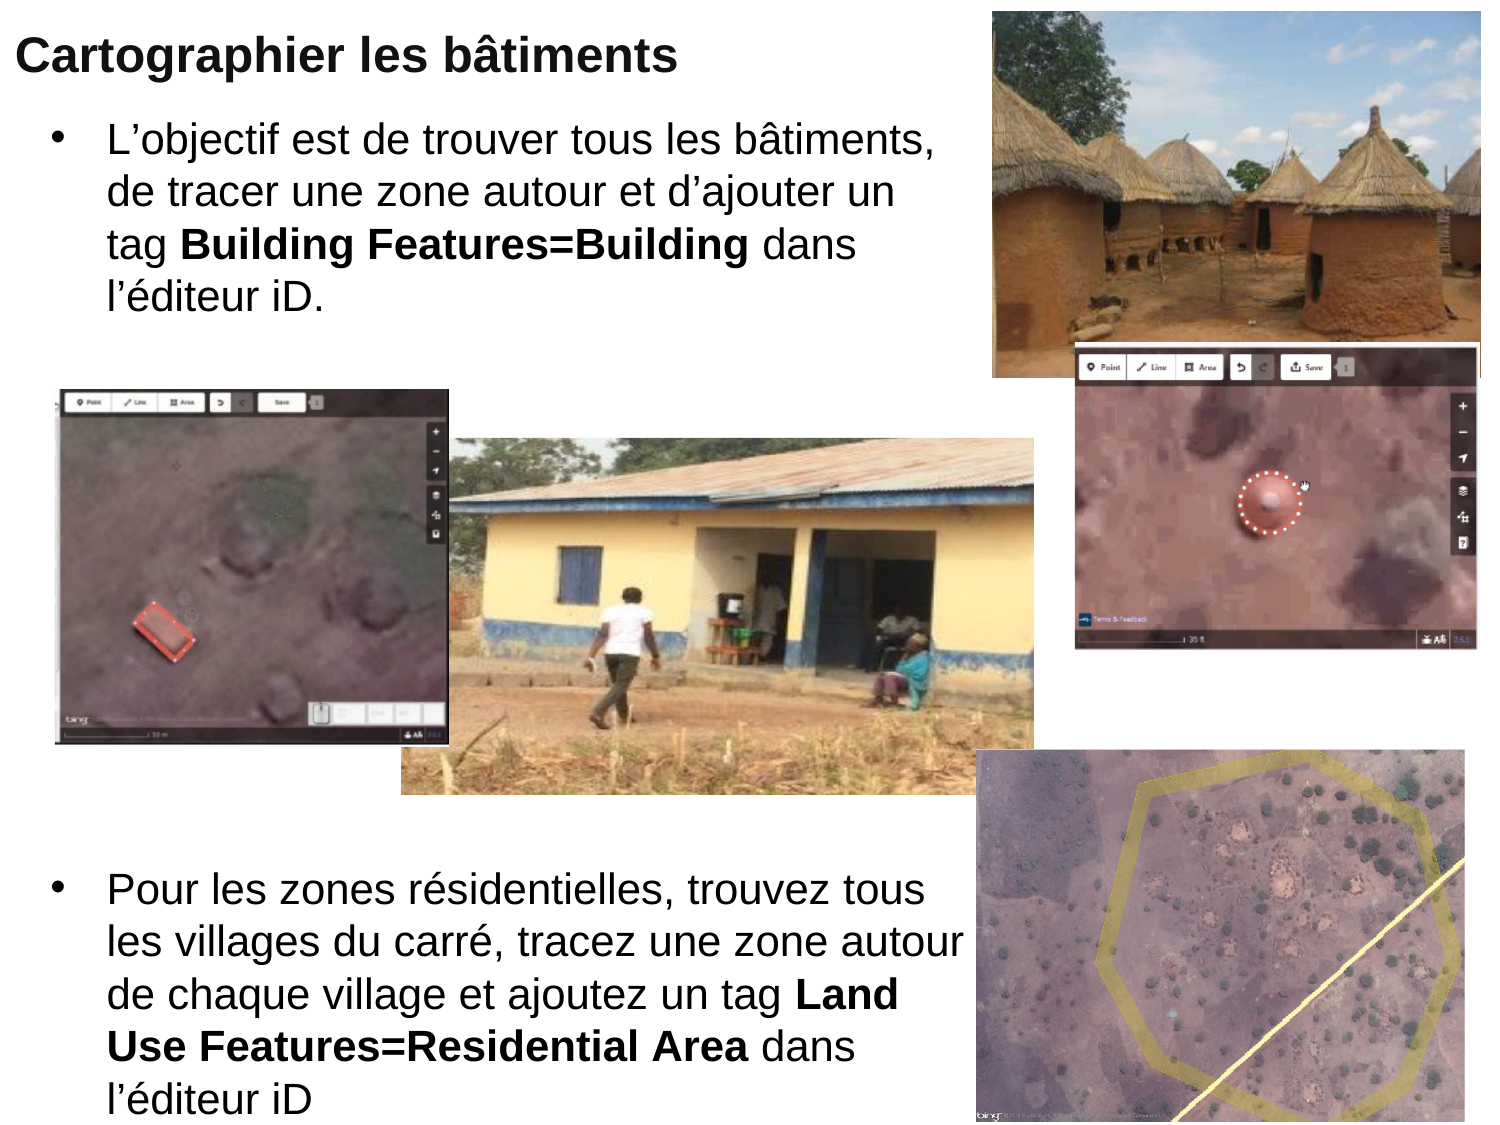

Cartographier les bâtiments
L’objectif est de trouver tous les bâtiments, de tracer une zone autour et d’ajouter un tag Building Features=Building dans l’éditeur iD.
Pour les zones résidentielles, trouvez tous les villages du carré, tracez une zone autour de chaque village et ajoutez un tag Land Use Features=Residential Area dans l’éditeur iD